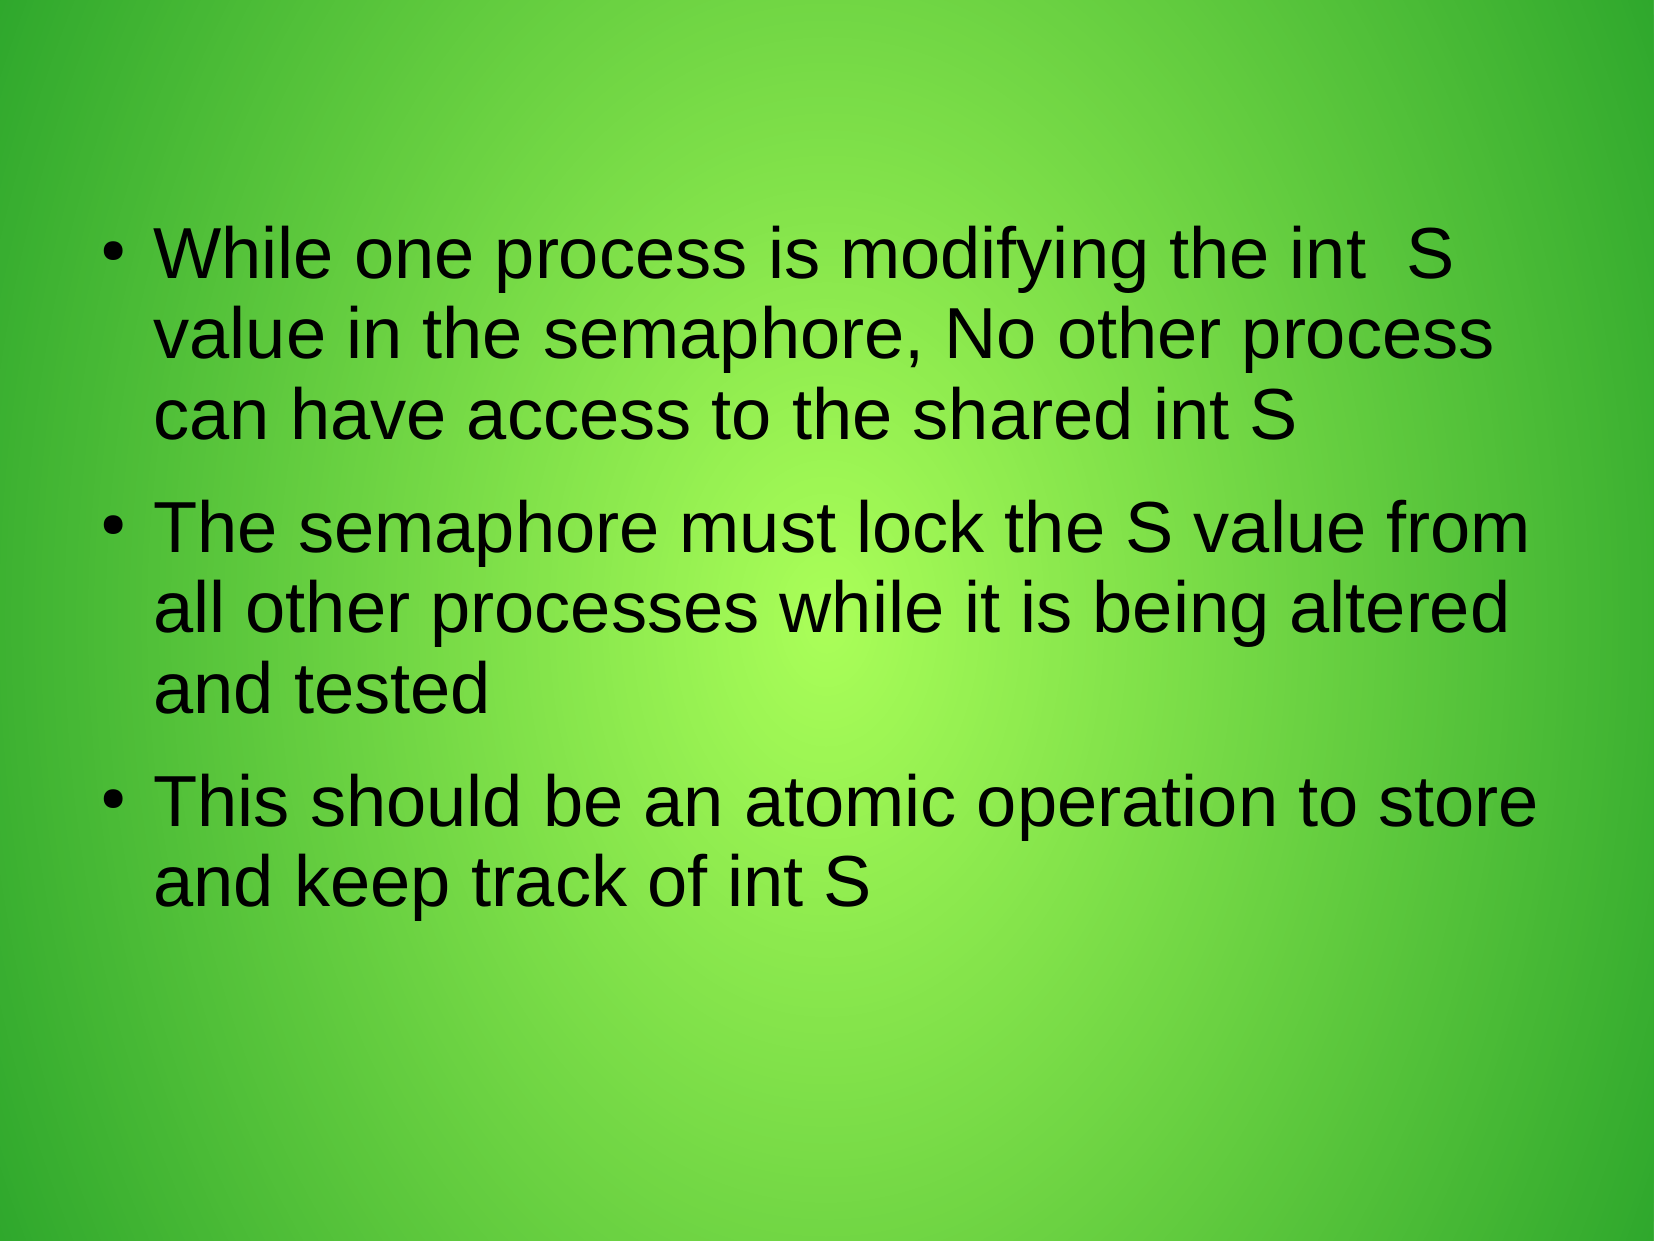

# While one process is modifying the int S value in the semaphore, No other process can have access to the shared int S
The semaphore must lock the S value from all other processes while it is being altered and tested
This should be an atomic operation to store and keep track of int S